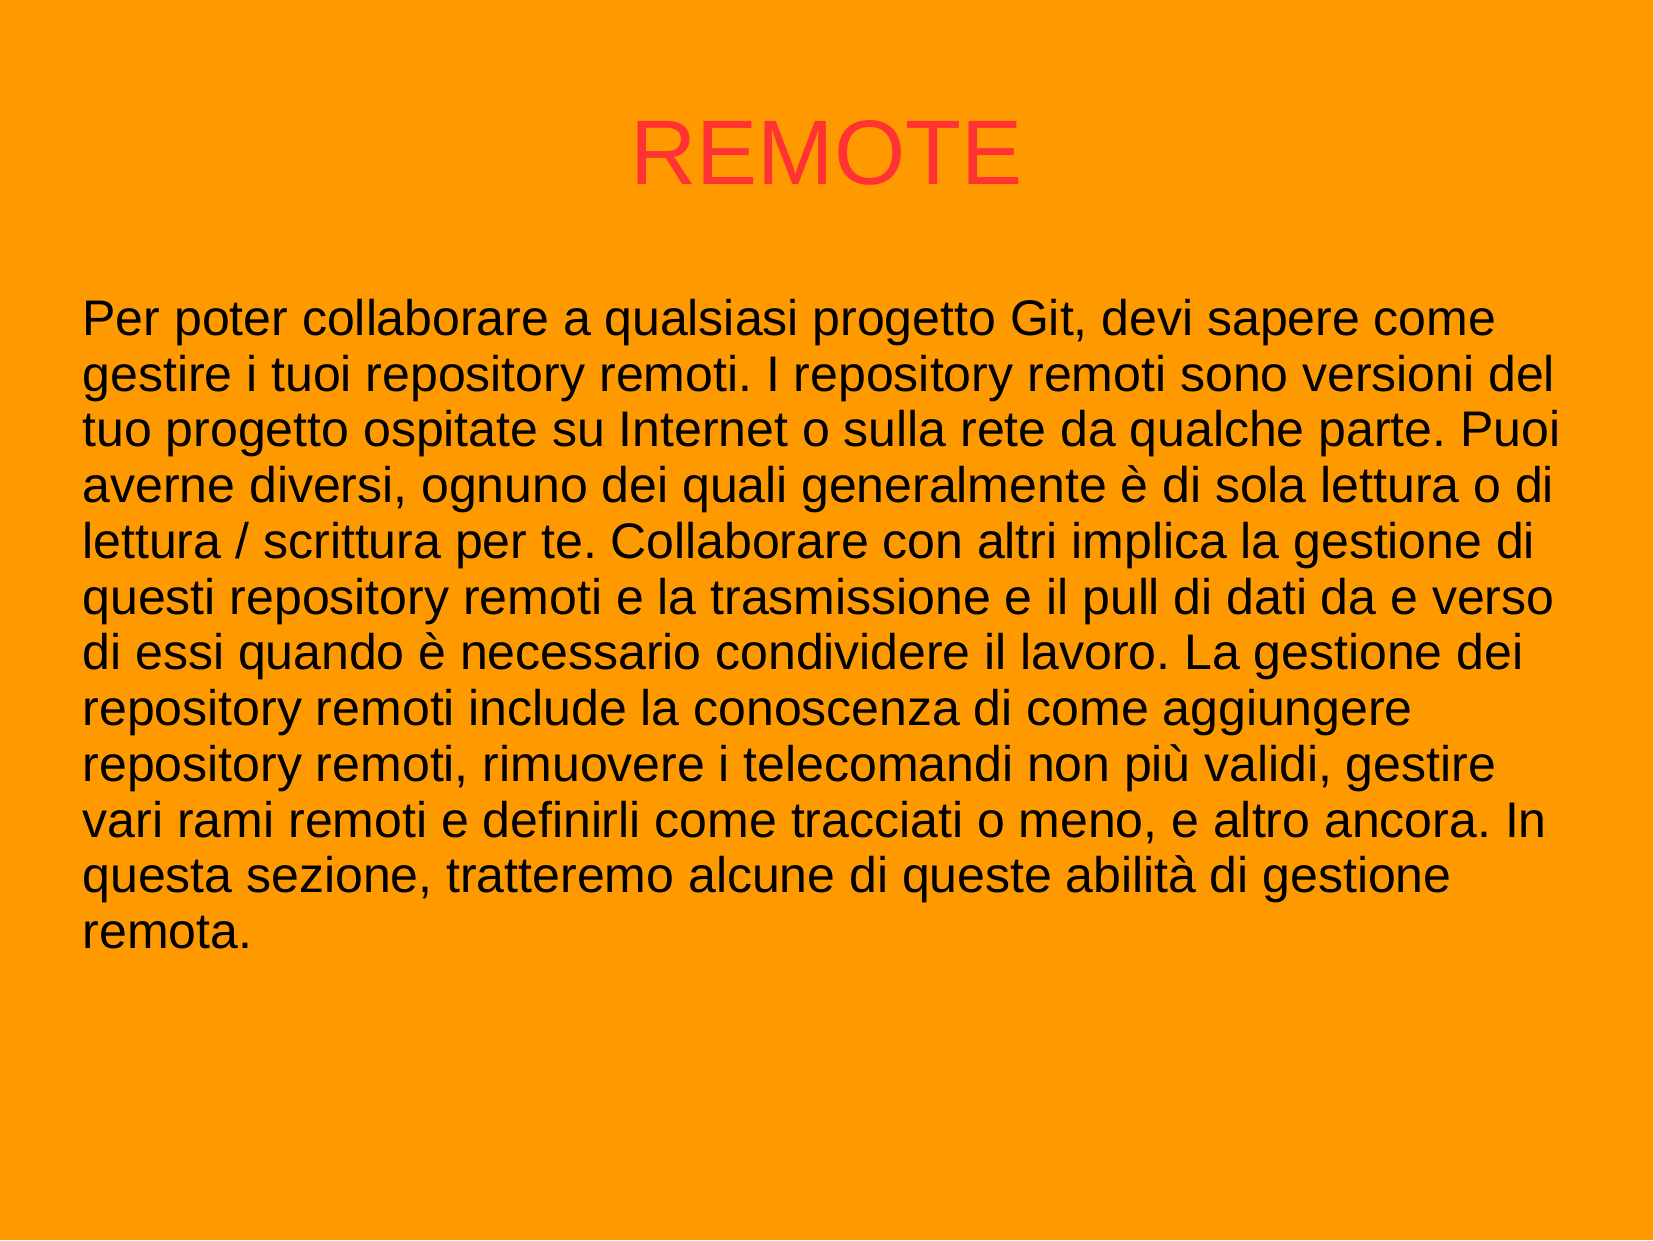

# REMOTE
Per poter collaborare a qualsiasi progetto Git, devi sapere come gestire i tuoi repository remoti. I repository remoti sono versioni del tuo progetto ospitate su Internet o sulla rete da qualche parte. Puoi averne diversi, ognuno dei quali generalmente è di sola lettura o di lettura / scrittura per te. Collaborare con altri implica la gestione di questi repository remoti e la trasmissione e il pull di dati da e verso di essi quando è necessario condividere il lavoro. La gestione dei repository remoti include la conoscenza di come aggiungere repository remoti, rimuovere i telecomandi non più validi, gestire vari rami remoti e definirli come tracciati o meno, e altro ancora. In questa sezione, tratteremo alcune di queste abilità di gestione remota.